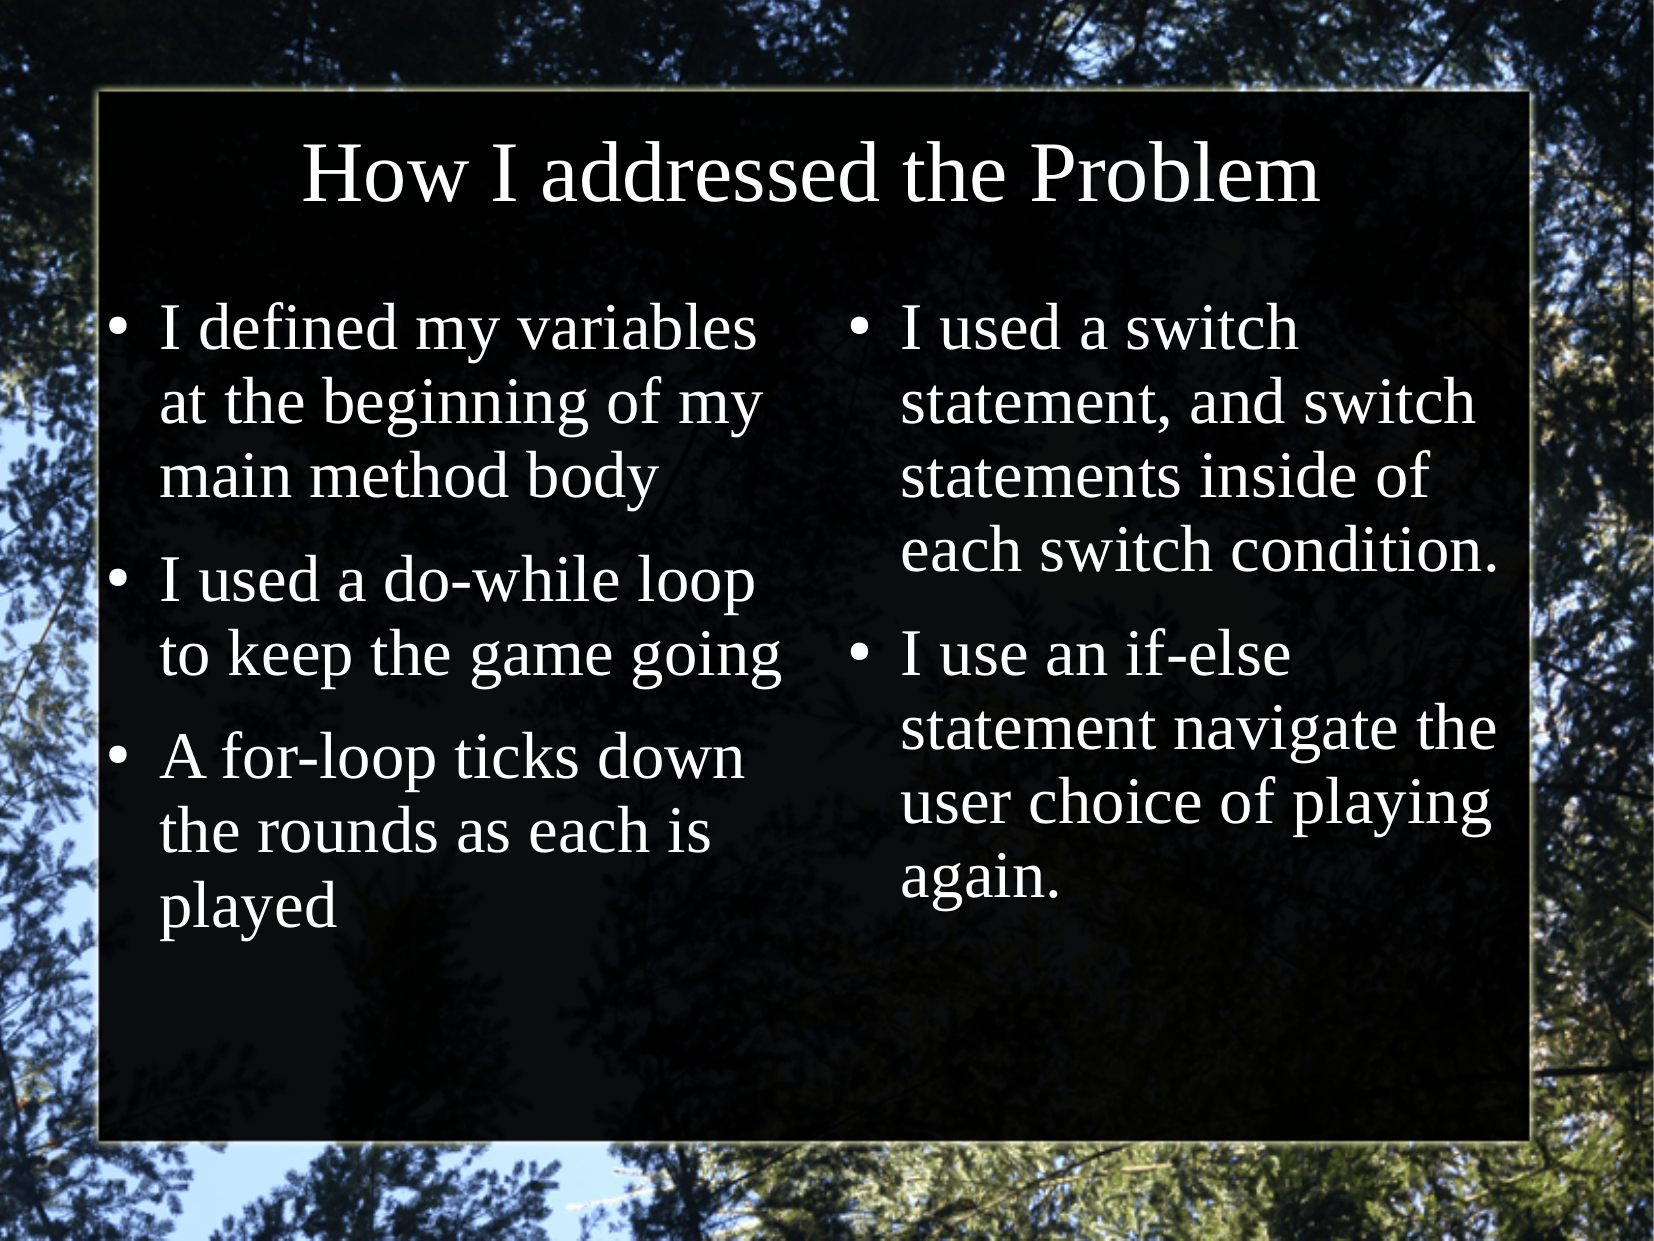

# How I addressed the Problem
I defined my variables at the beginning of my main method body
I used a do-while loop to keep the game going
A for-loop ticks down the rounds as each is played
I used a switch statement, and switch statements inside of each switch condition.
I use an if-else statement navigate the user choice of playing again.